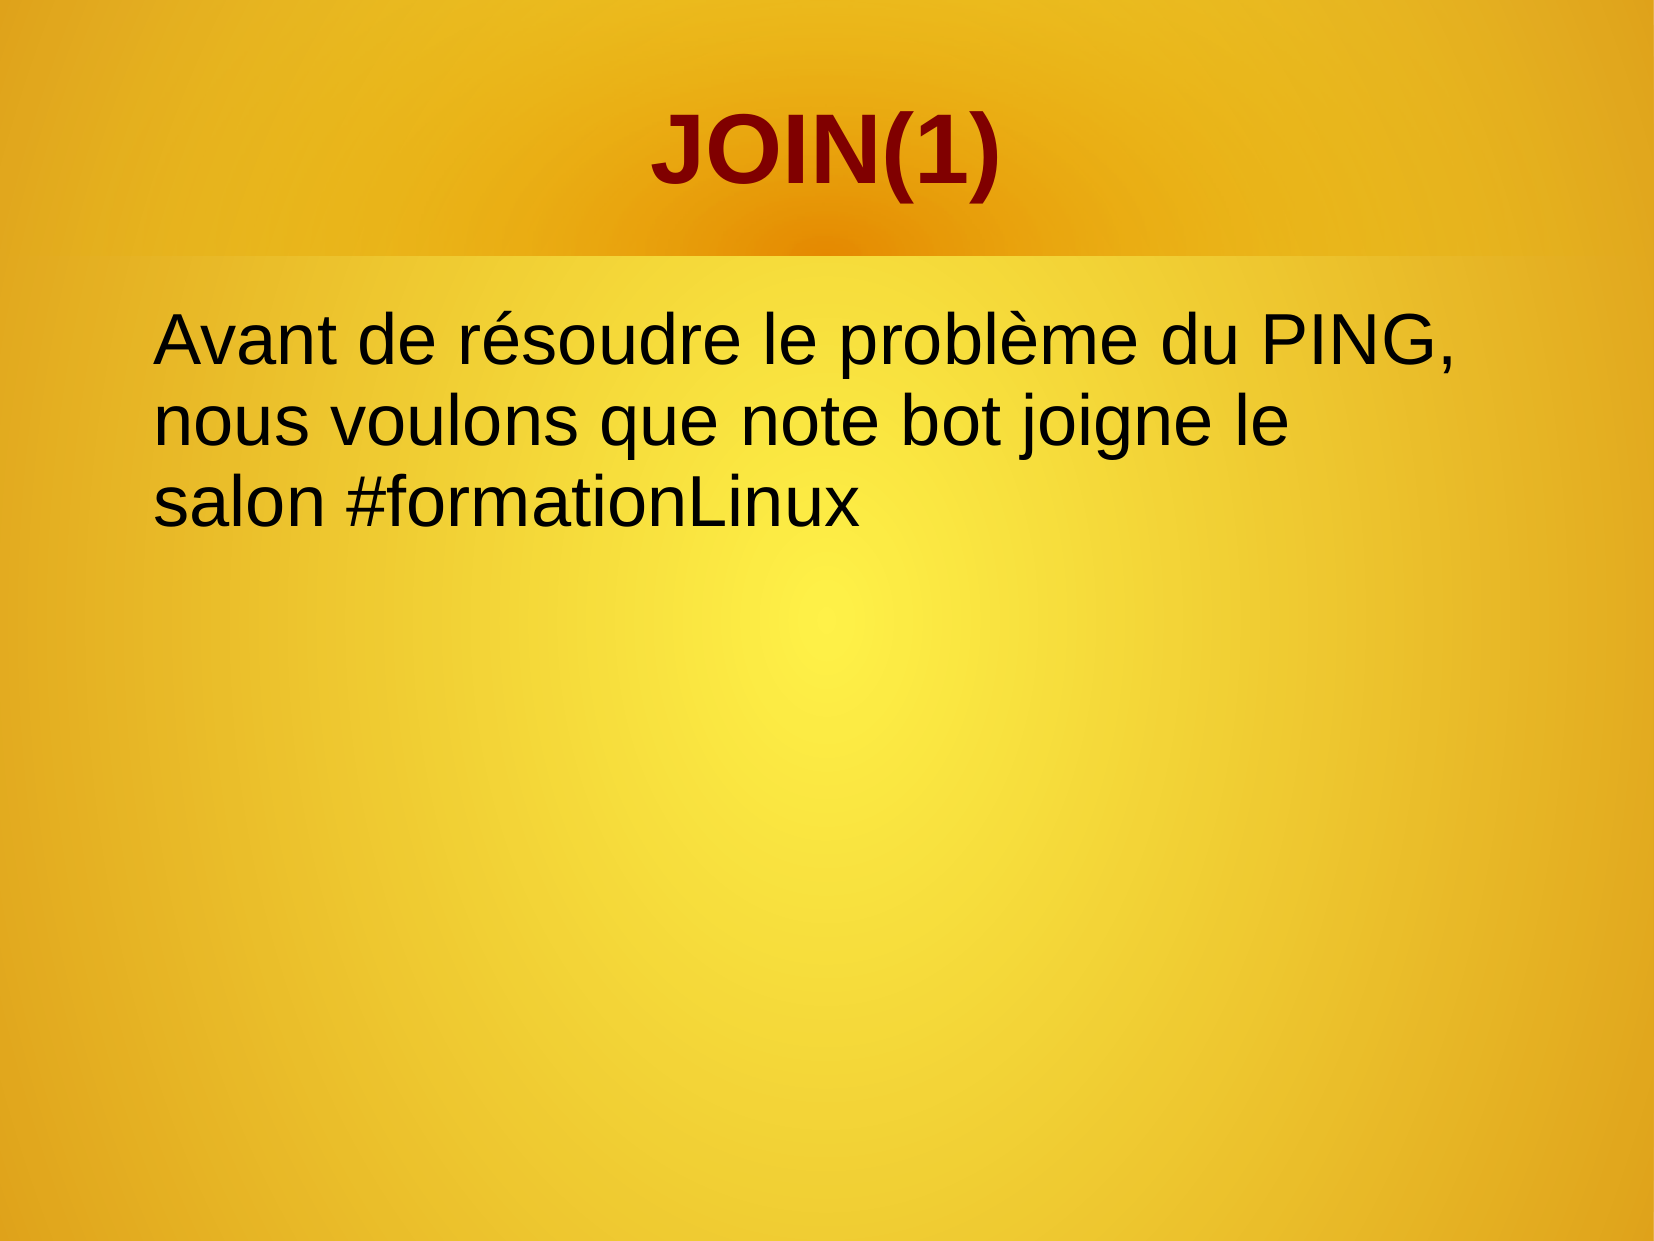

# JOIN(1)
Avant de résoudre le problème du PING, nous voulons que note bot joigne le salon #formationLinux